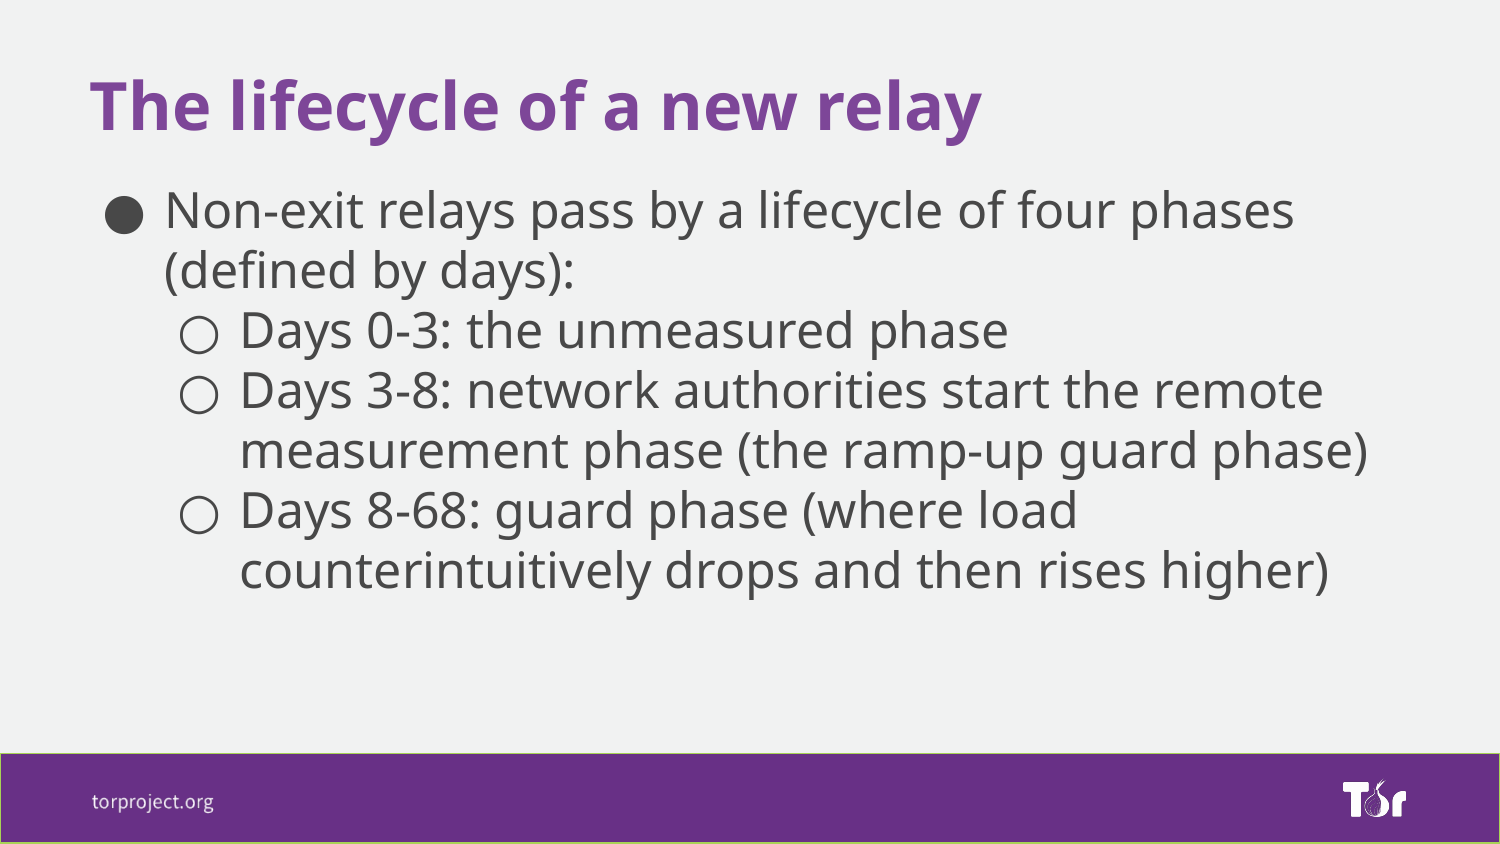

The lifecycle of a new relay
Non-exit relays pass by a lifecycle of four phases (defined by days):
Days 0-3: the unmeasured phase
Days 3-8: network authorities start the remote measurement phase (the ramp-up guard phase)
Days 8-68: guard phase (where load counterintuitively drops and then rises higher)